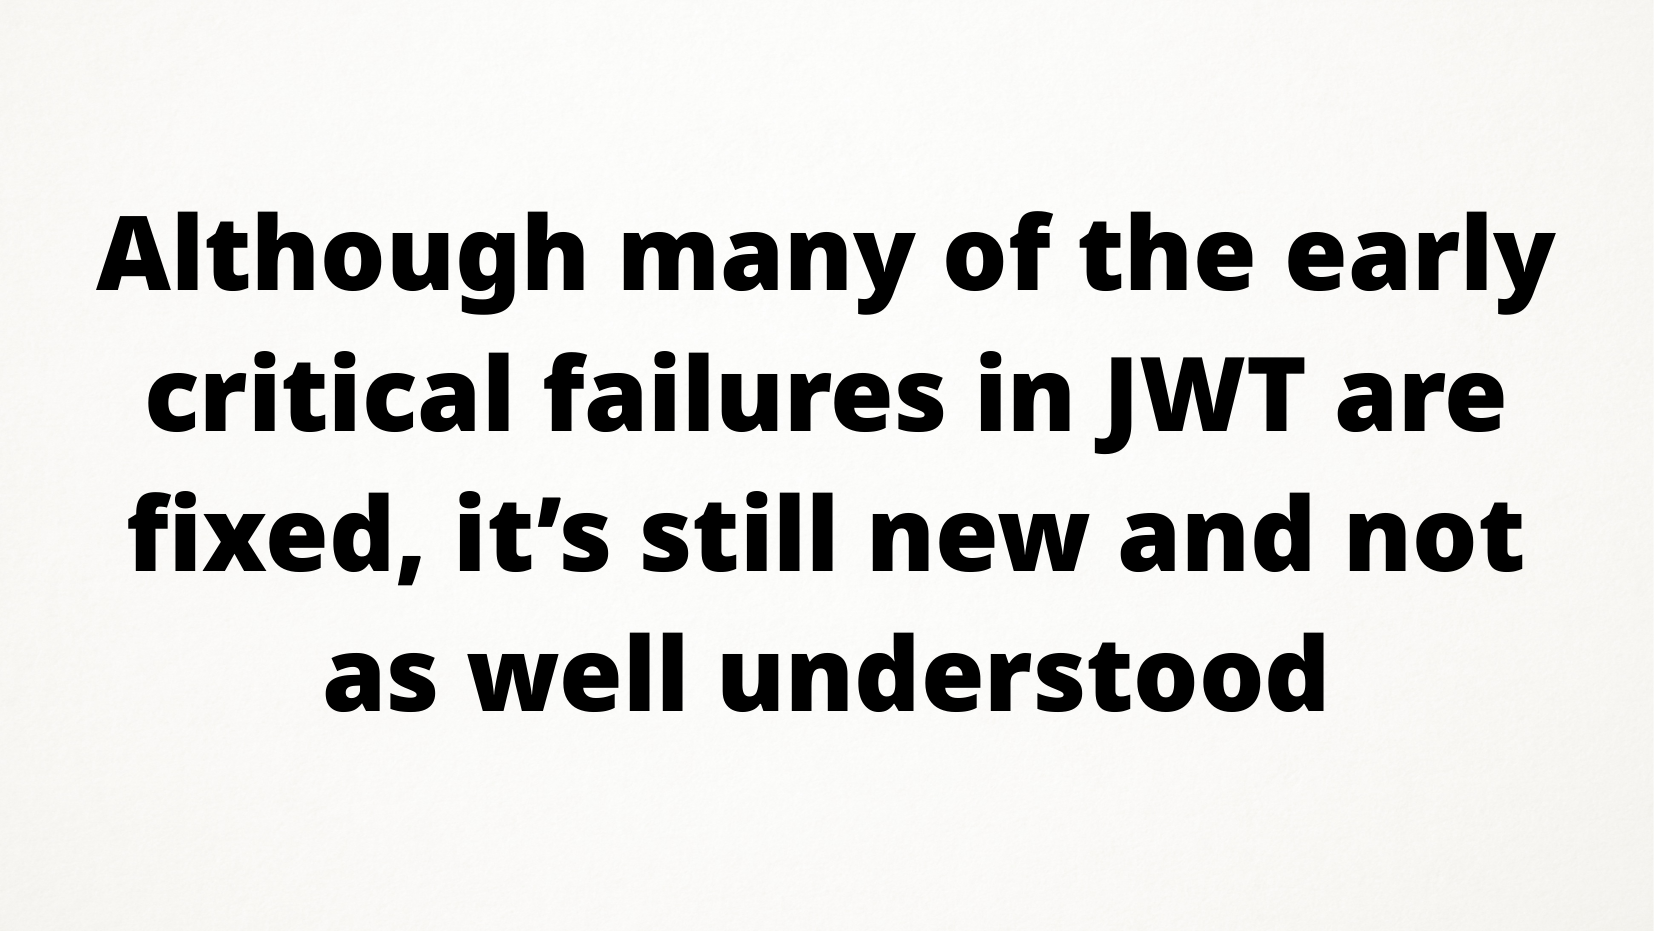

# Although many of the early critical failures in JWT are fixed, it’s still new and not as well understood